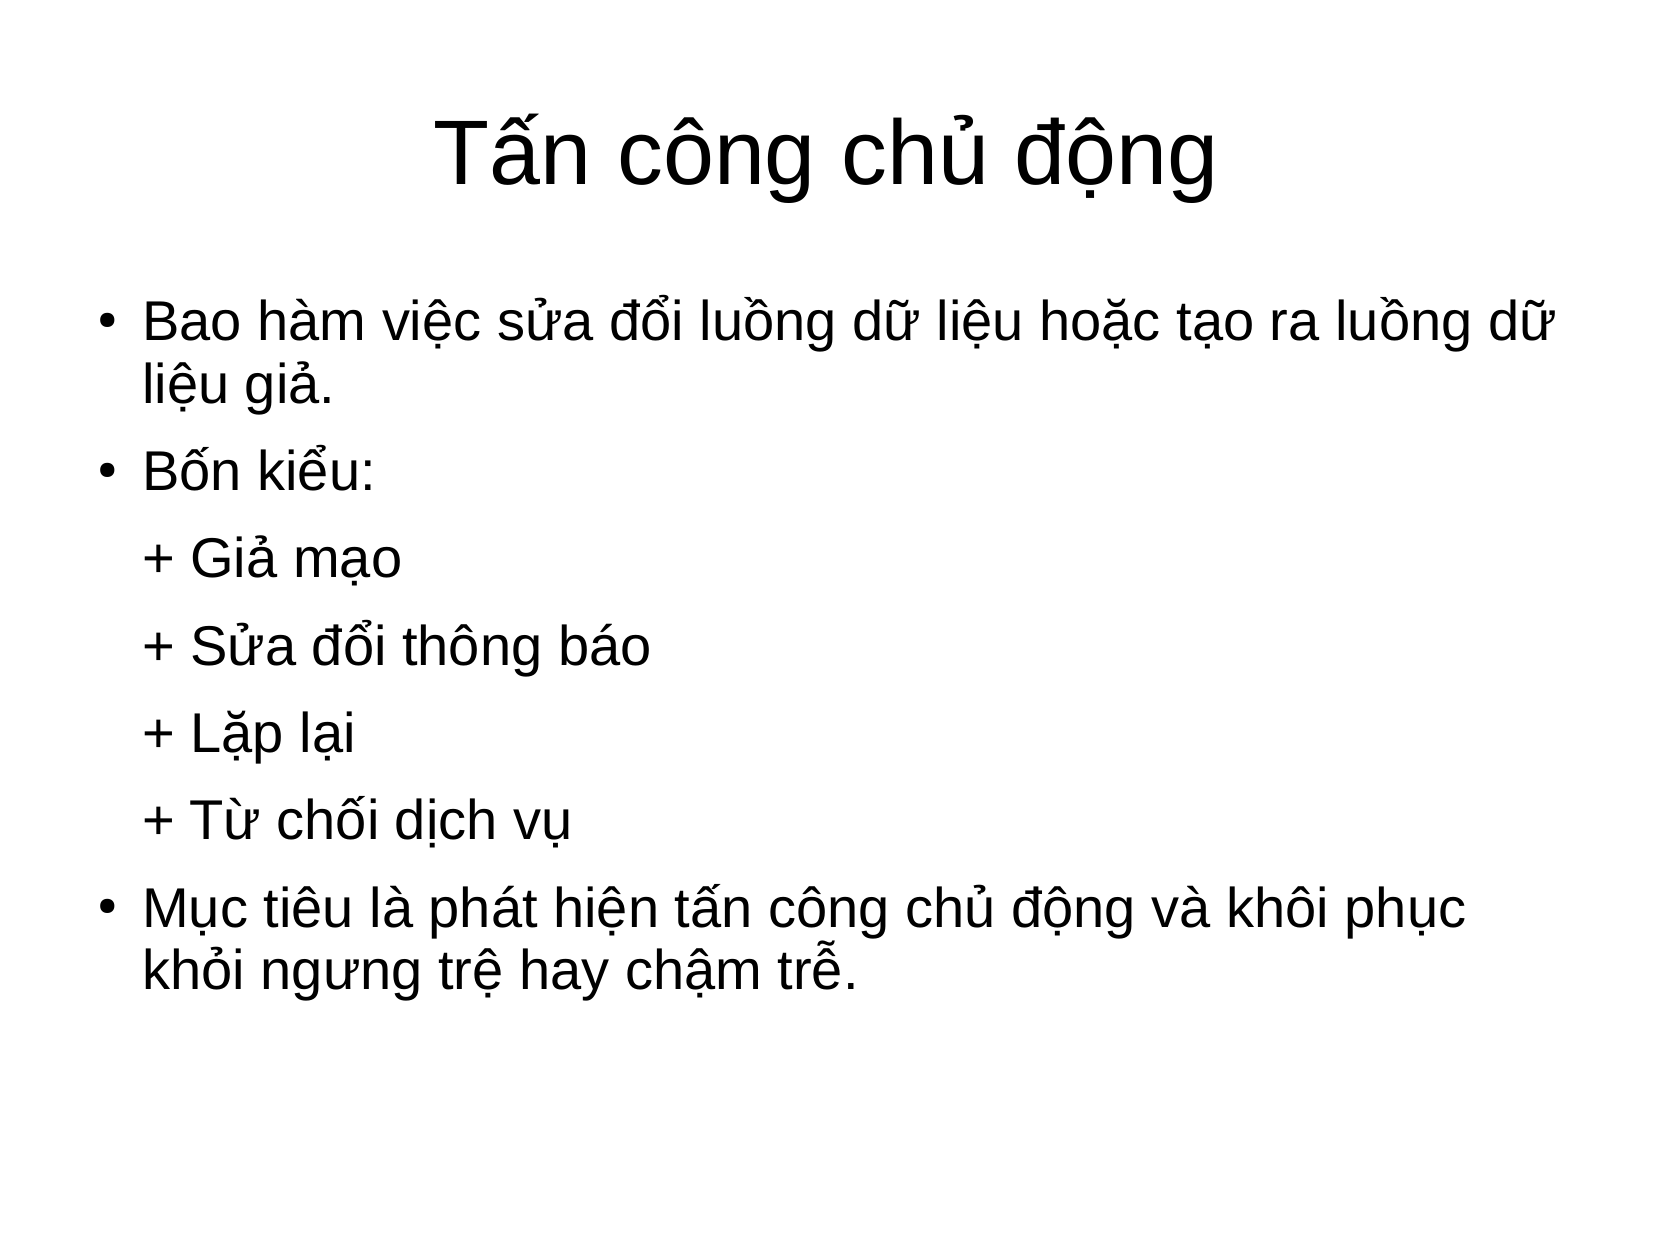

# Tấn công chủ động
Bao hàm việc sửa đổi luồng dữ liệu hoặc tạo ra luồng dữ liệu giả.
Bốn kiểu:
+ Giả mạo
+ Sửa đổi thông báo
+ Lặp lại
+ Từ chối dịch vụ
Mục tiêu là phát hiện tấn công chủ động và khôi phục khỏi ngưng trệ hay chậm trễ.